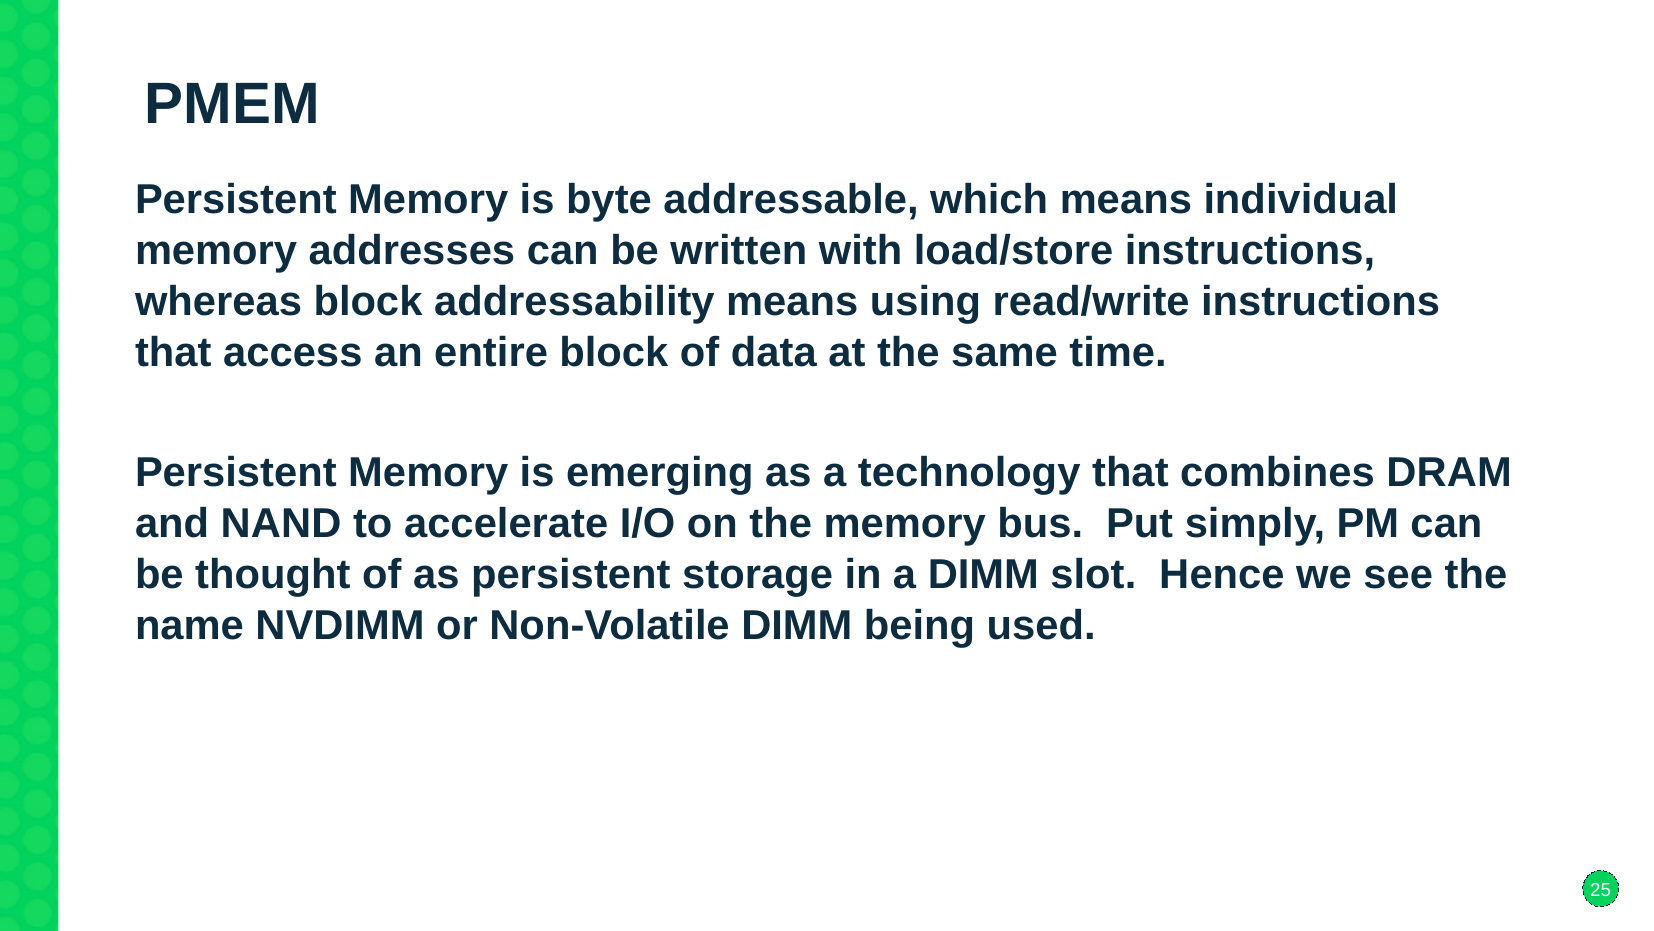

# PMEM
Persistent Memory is byte addressable, which means individual memory addresses can be written with load/store instructions, whereas block addressability means using read/write instructions that access an entire block of data at the same time.
Persistent Memory is emerging as a technology that combines DRAM and NAND to accelerate I/O on the memory bus. Put simply, PM can be thought of as persistent storage in a DIMM slot. Hence we see the name NVDIMM or Non-Volatile DIMM being used.
25